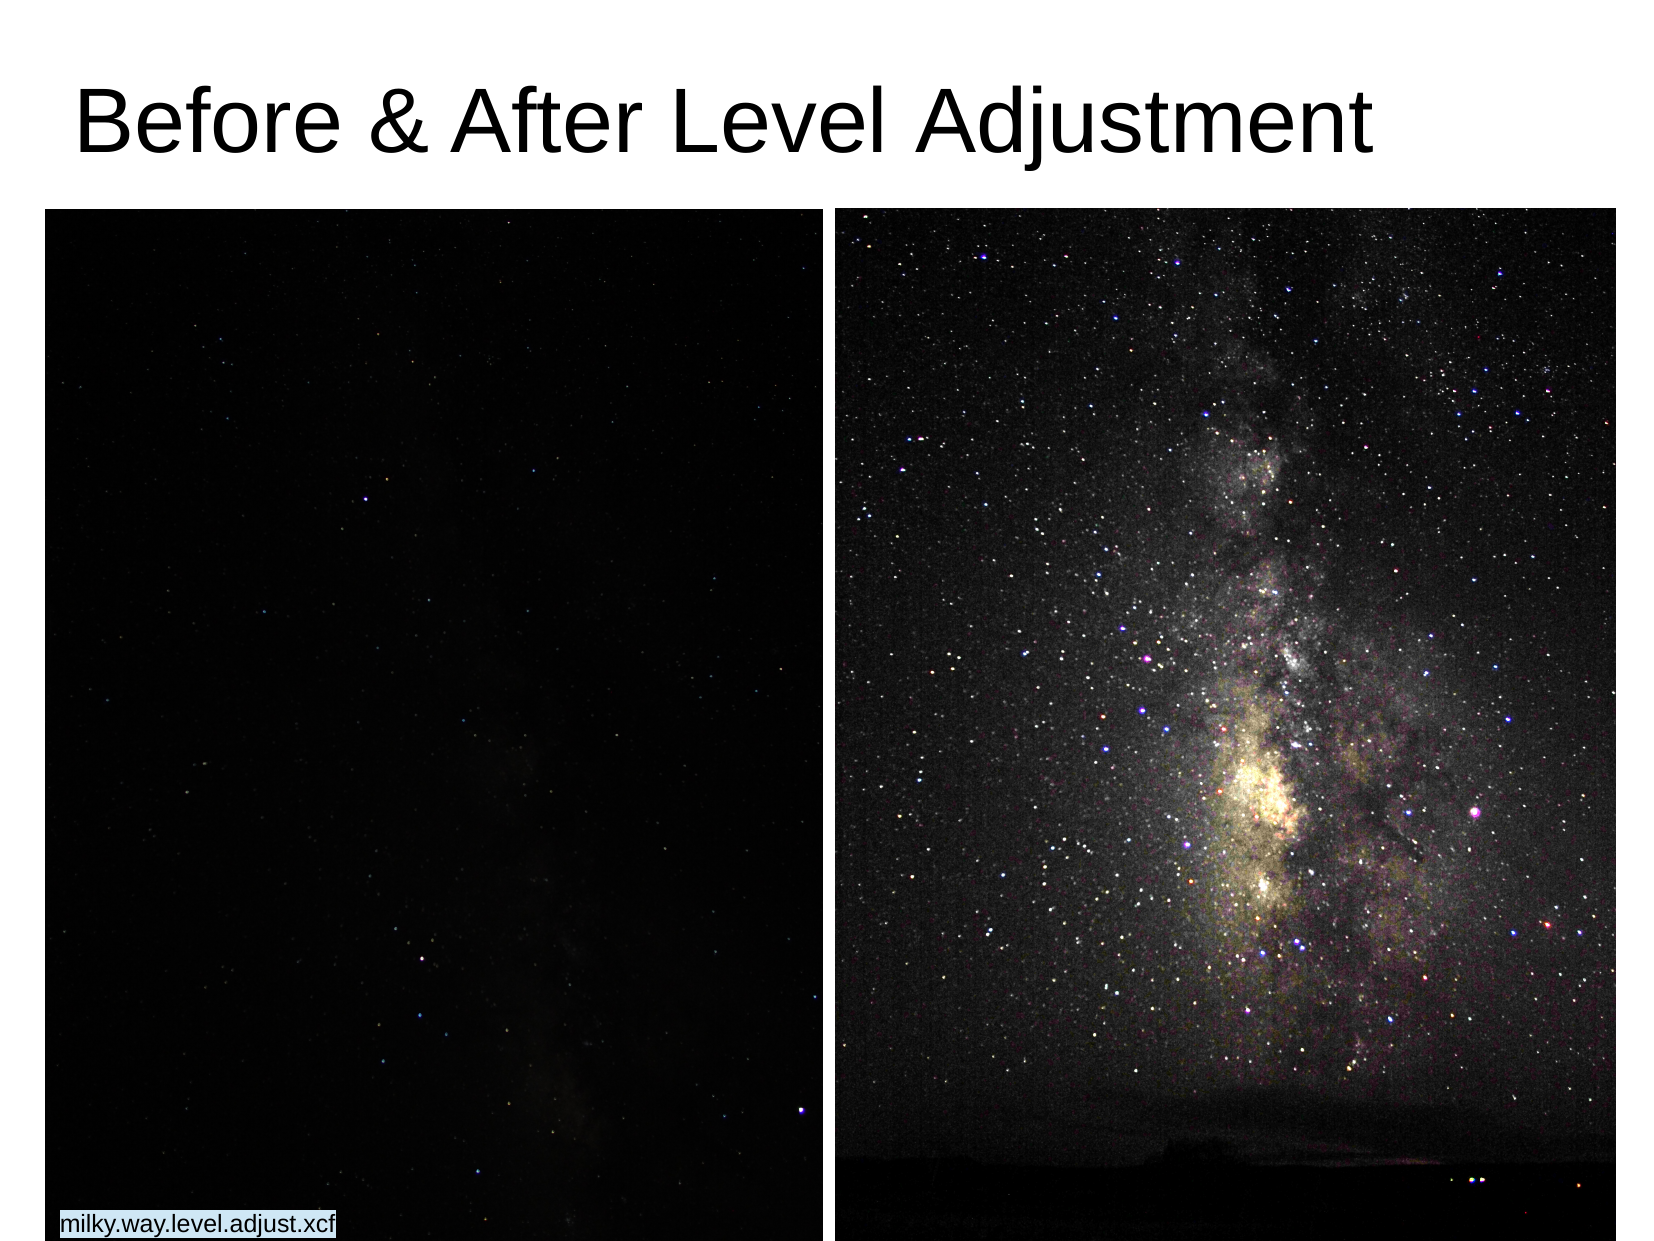

# Before & After Level Adjustment
37
milky.way.level.adjust.xcf